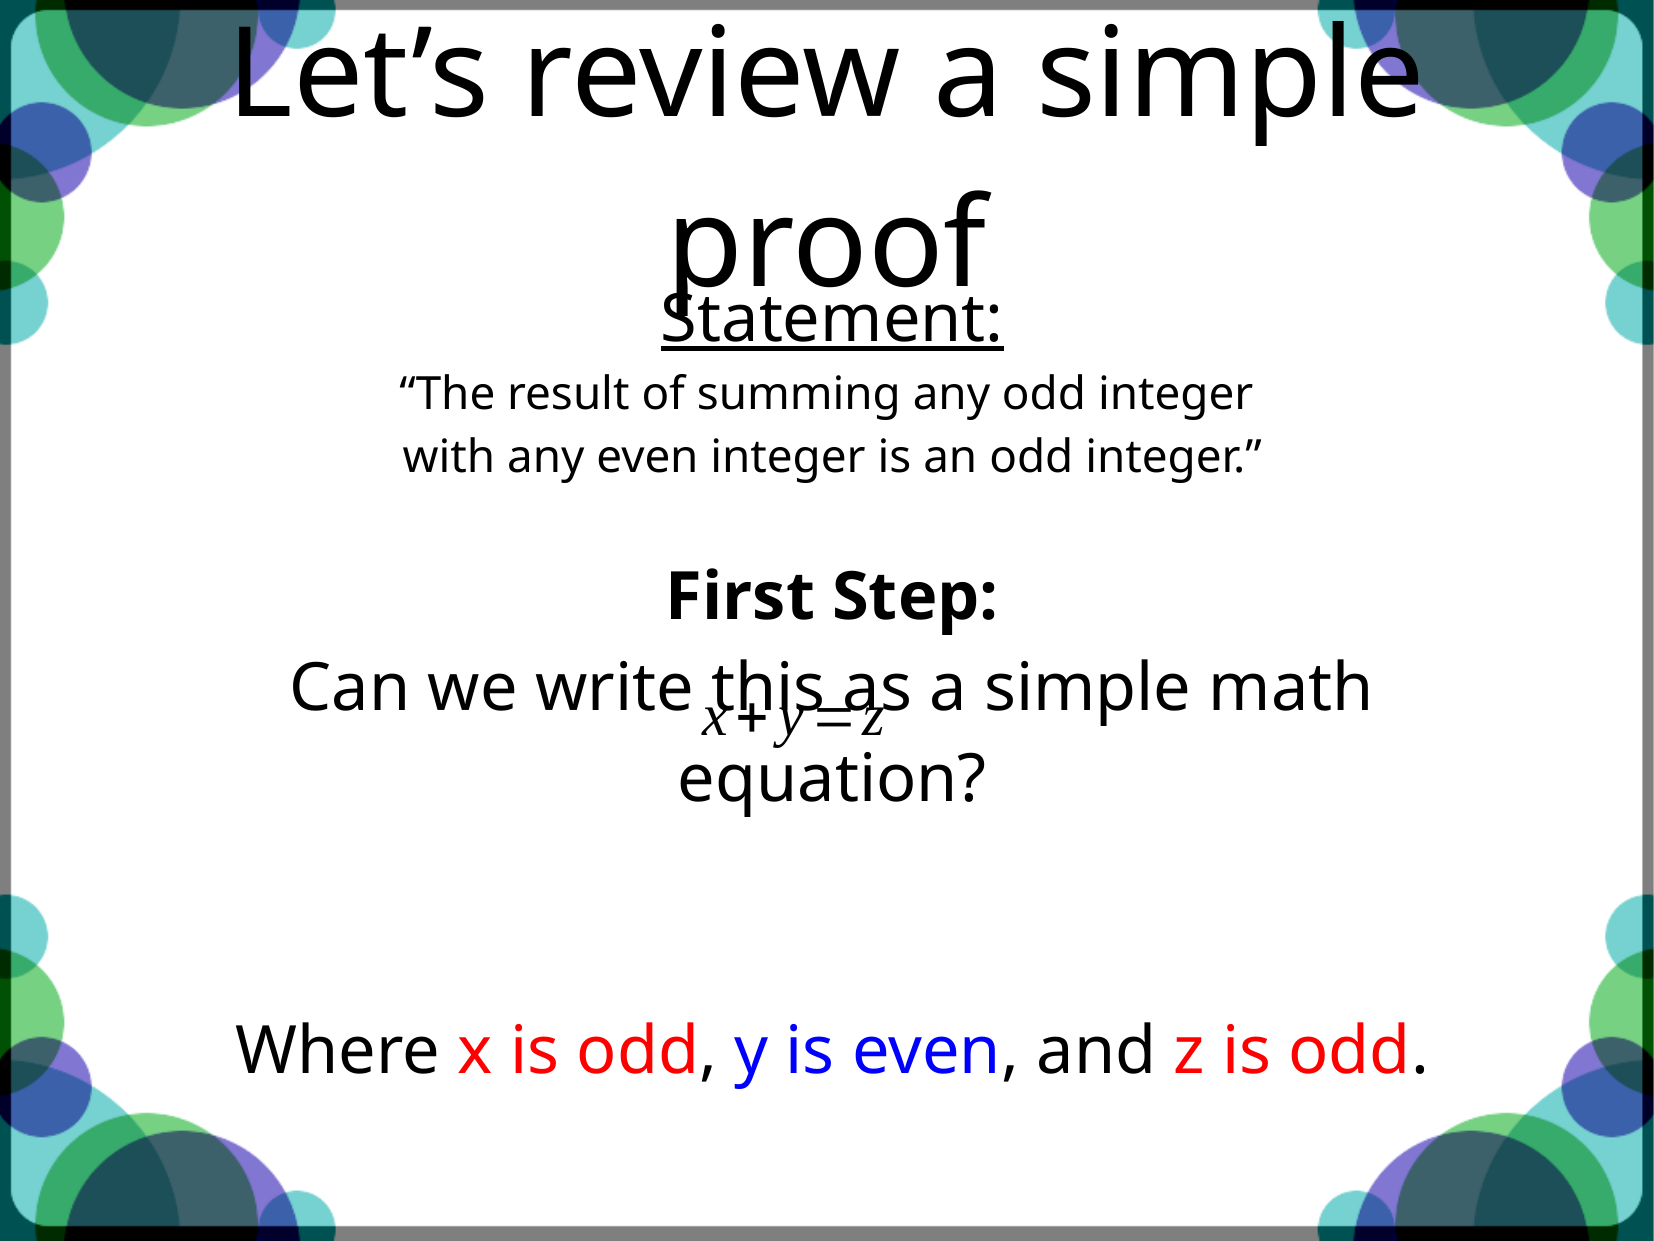

# Let’s review a simple proof
Statement:
“The result of summing any odd integer
with any even integer is an odd integer.”
First Step:
Can we write this as a simple math equation?
Where x is odd, y is even, and z is odd.